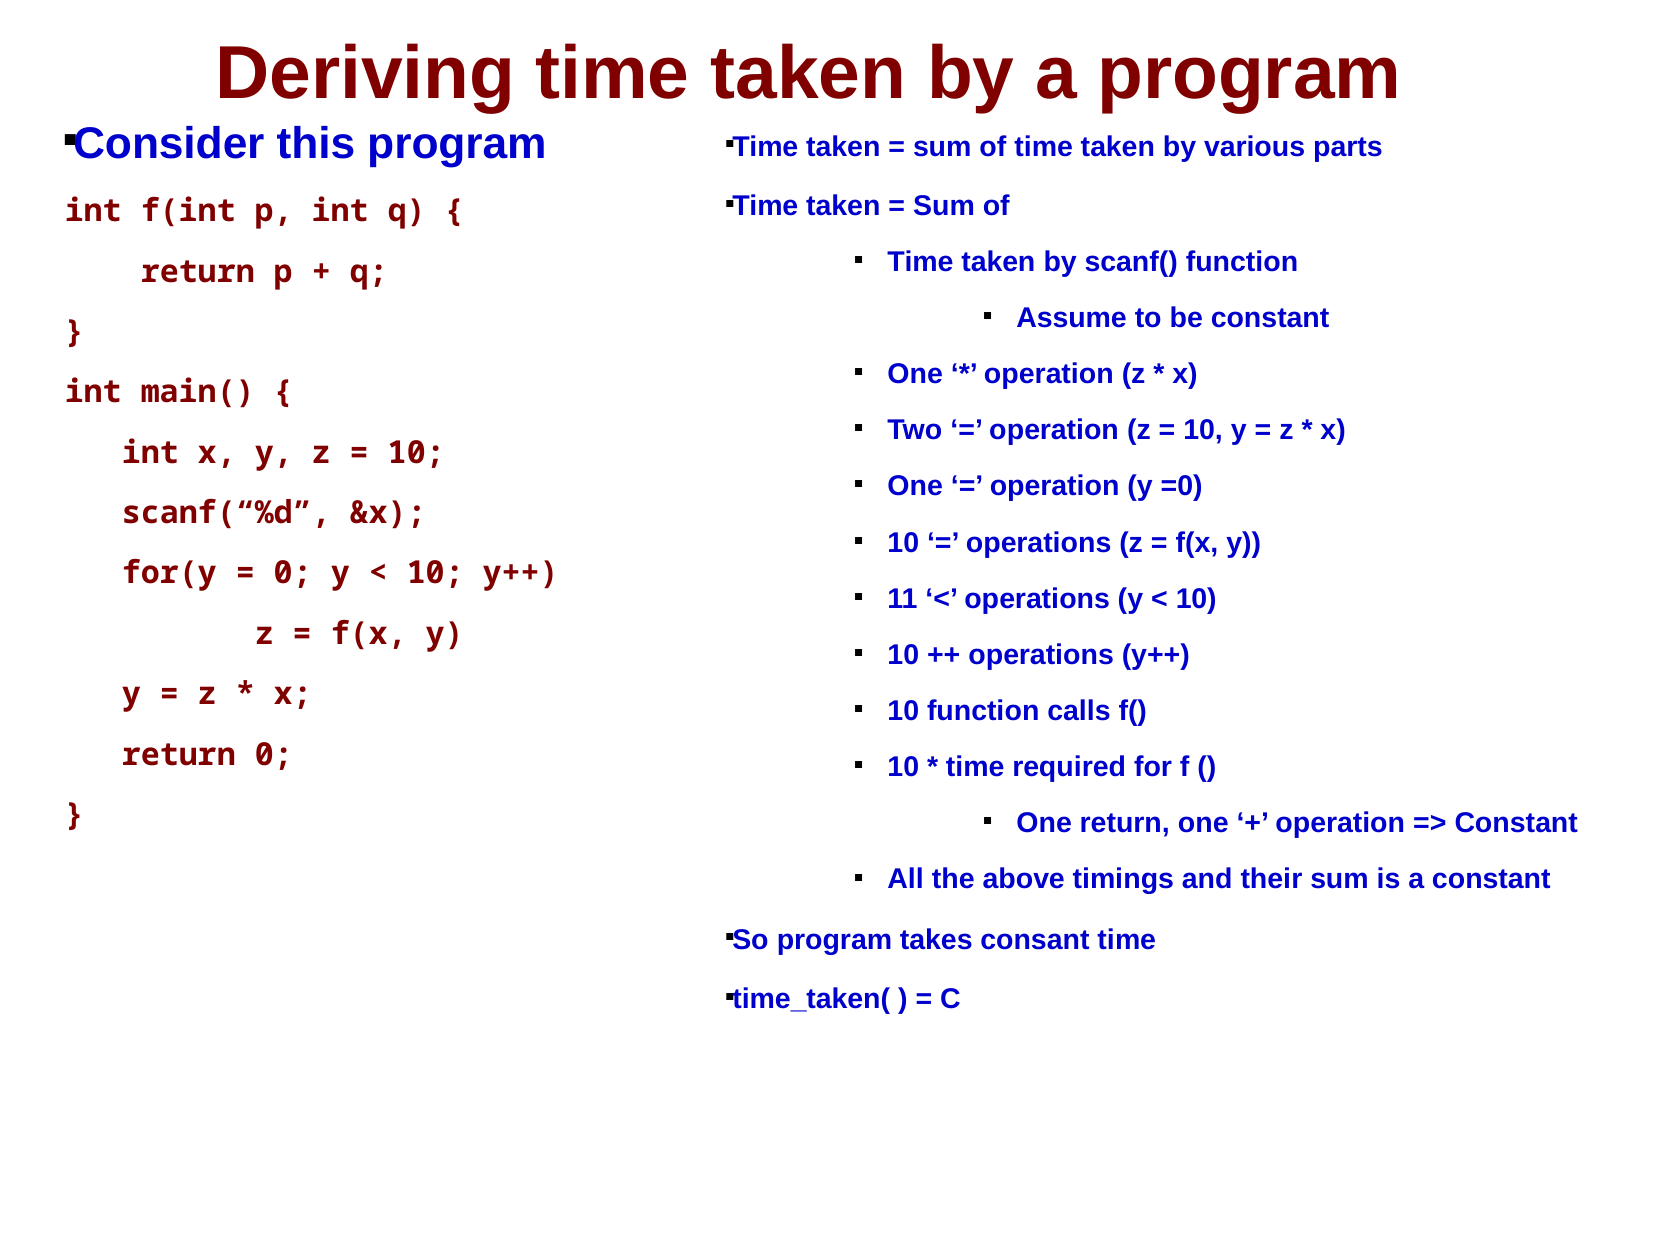

# Deriving time taken by a program
Consider this program
int f(int p, int q) {
 return p + q;
}
int main() {
 int x, y, z = 10;
 scanf(“%d”, &x);
 for(y = 0; y < 10; y++)
 z = f(x, y)
 y = z * x;
 return 0;
}
Time taken = sum of time taken by various parts
Time taken = Sum of
Time taken by scanf() function
Assume to be constant
One ‘*’ operation (z * x)
Two ‘=’ operation (z = 10, y = z * x)
One ‘=’ operation (y =0)
10 ‘=’ operations (z = f(x, y))
11 ‘<’ operations (y < 10)
10 ++ operations (y++)
10 function calls f()
10 * time required for f ()
One return, one ‘+’ operation => Constant
All the above timings and their sum is a constant
So program takes consant time
time_taken( ) = C